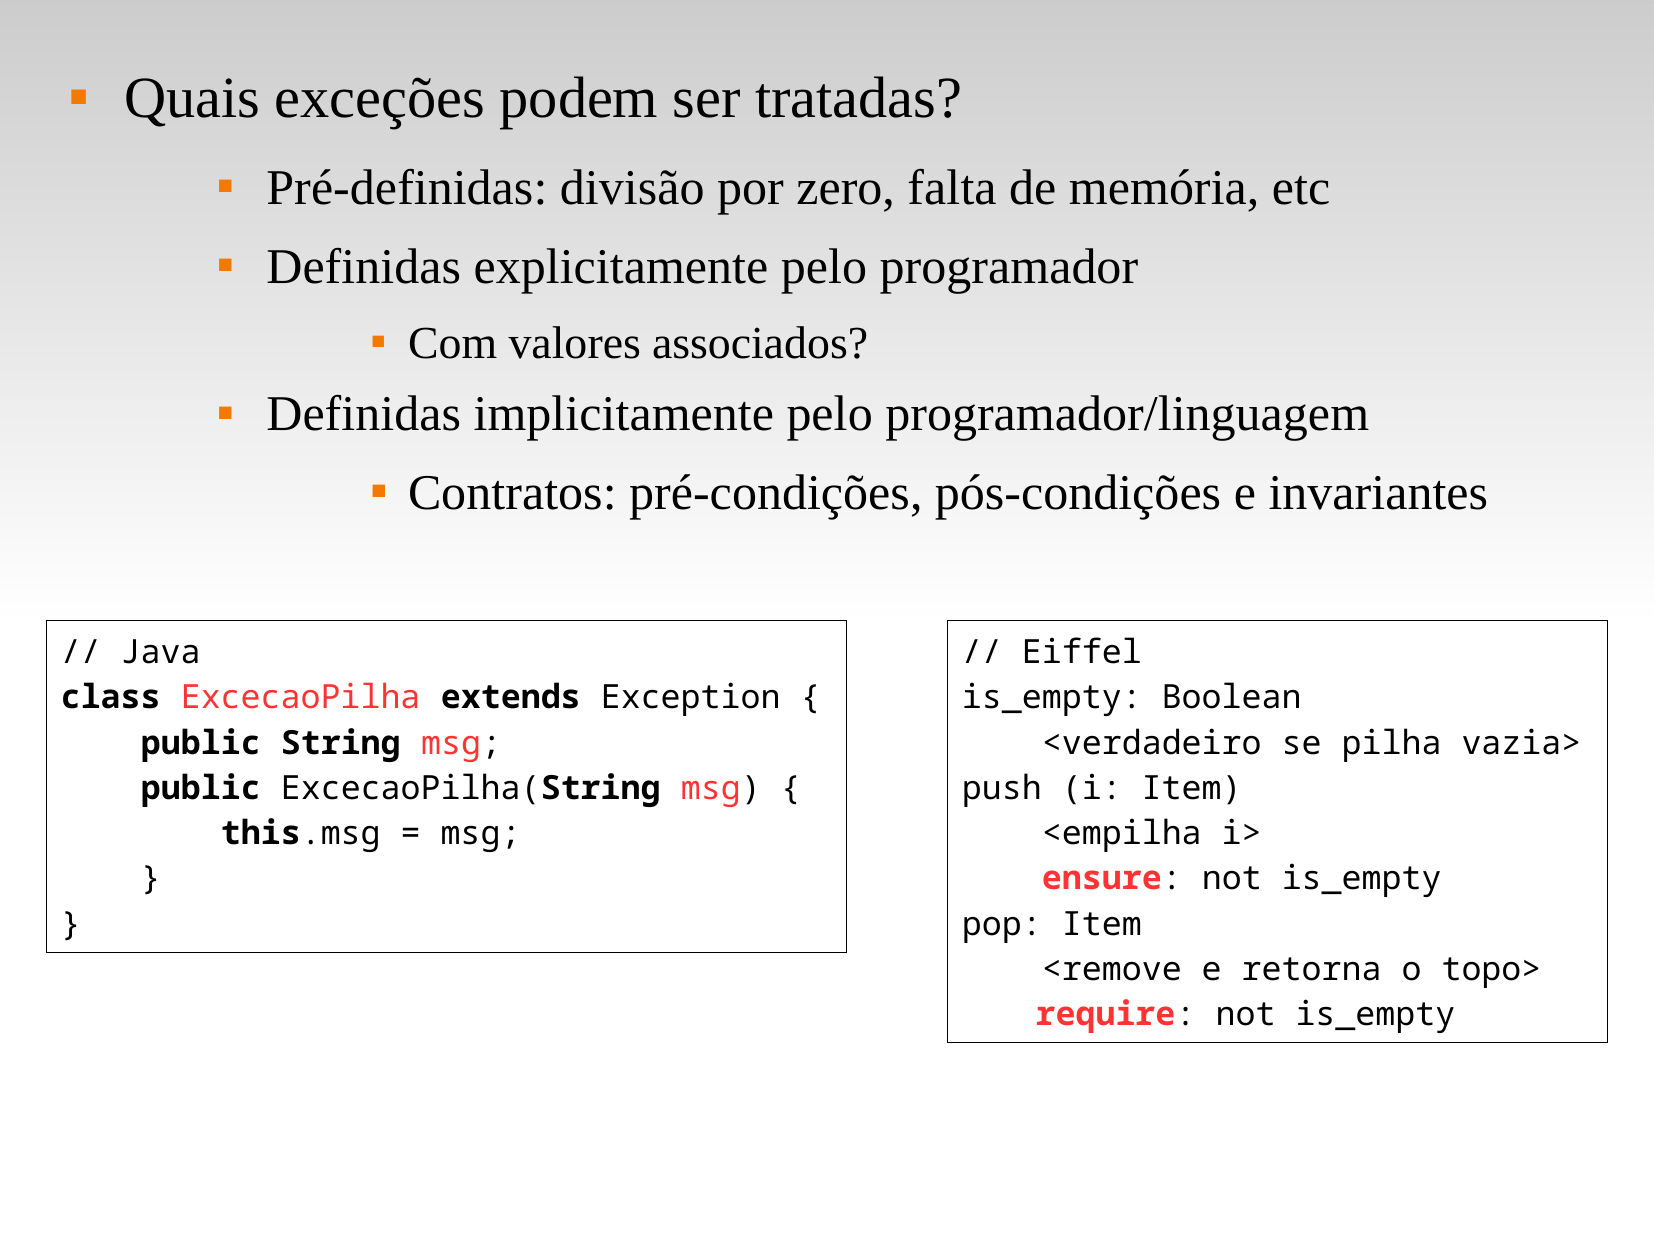

# Quais exceções podem ser tratadas?
Pré-definidas: divisão por zero, falta de memória, etc
Definidas explicitamente pelo programador
Com valores associados?
Definidas implicitamente pelo programador/linguagem
Contratos: pré-condições, pós-condições e invariantes
// Java
class ExcecaoPilha extends Exception {
 public String msg;
 public ExcecaoPilha(String msg) {
 this.msg = msg;
 }
}
// Eiffel
is_empty: Boolean
 <verdadeiro se pilha vazia>
push (i: Item)
 <empilha i>
 ensure: not is_empty
pop: Item
 <remove e retorna o topo>
	require: not is_empty